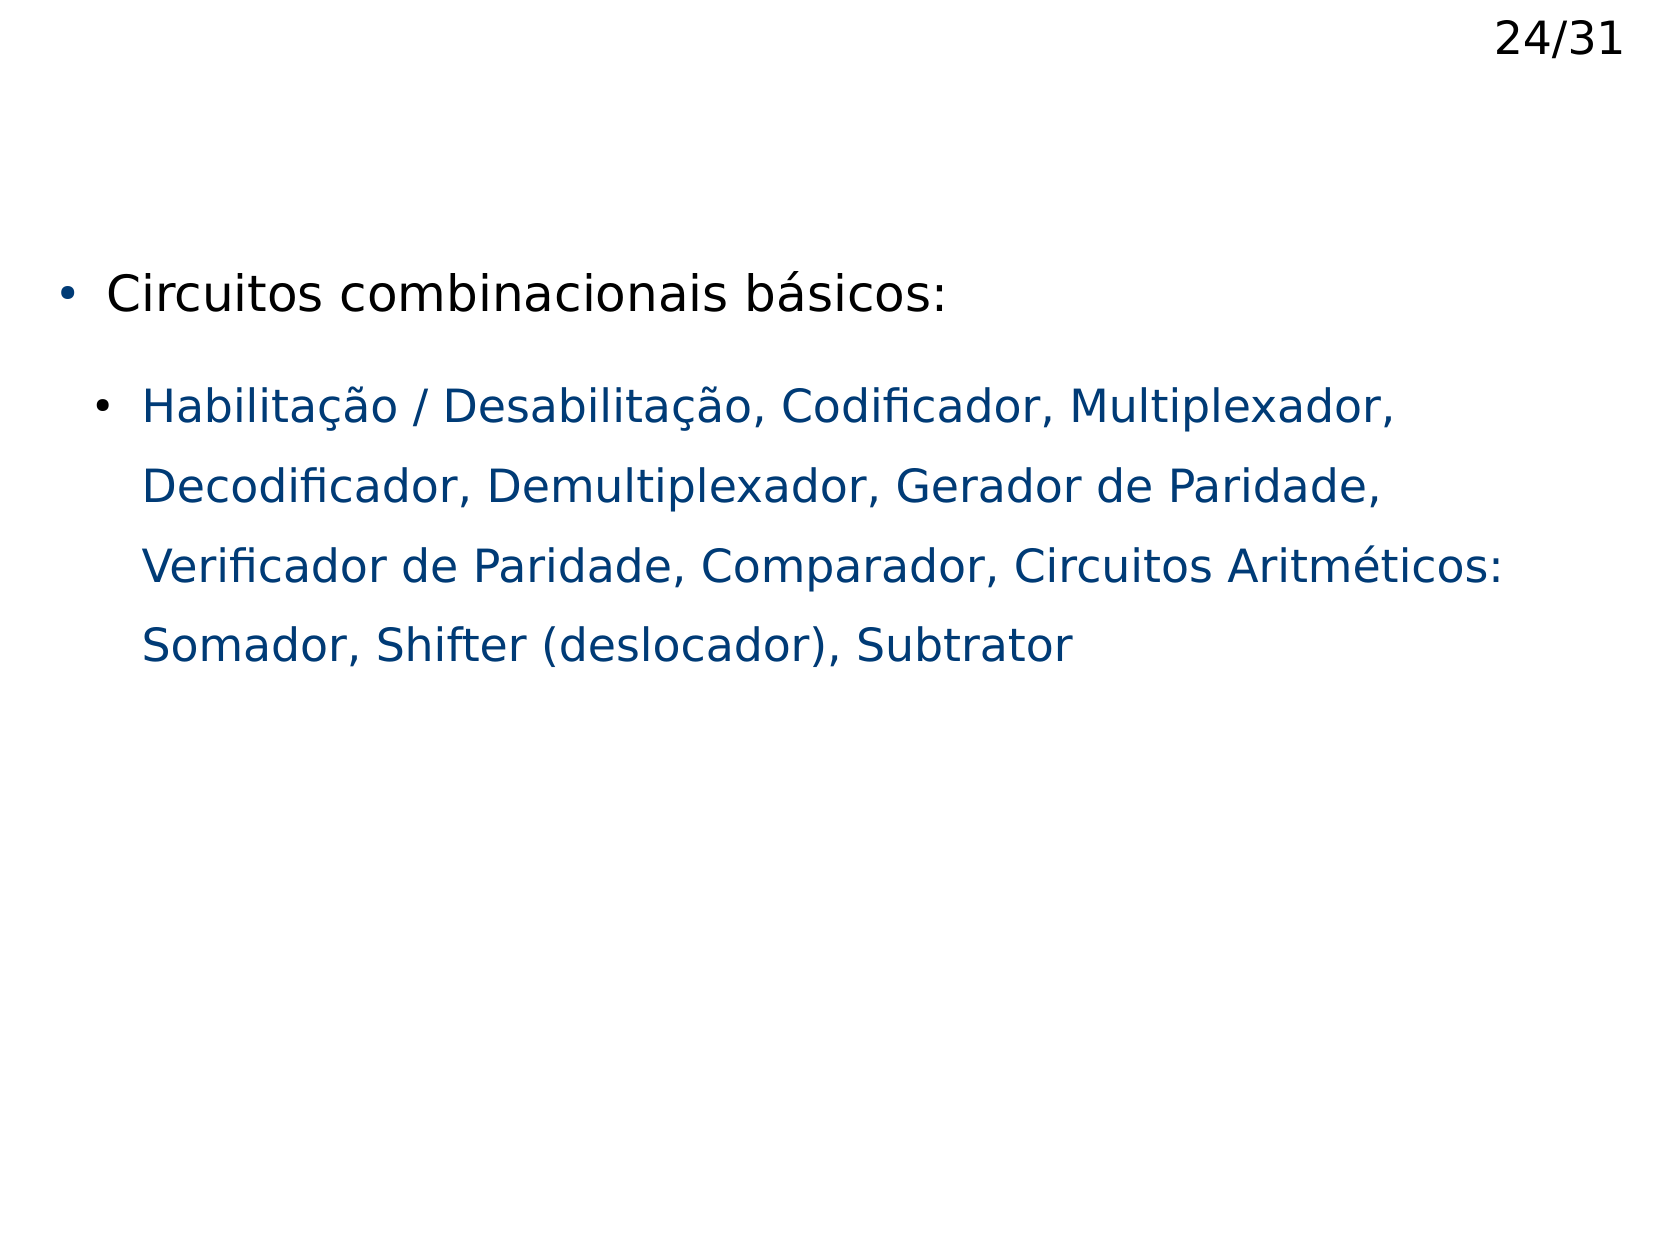

24
#
Circuitos combinacionais básicos:
Habilitação / Desabilitação, Codificador, Multiplexador, Decodificador, Demultiplexador, Gerador de Paridade, Verificador de Paridade, Comparador, Circuitos Aritméticos: Somador, Shifter (deslocador), Subtrator